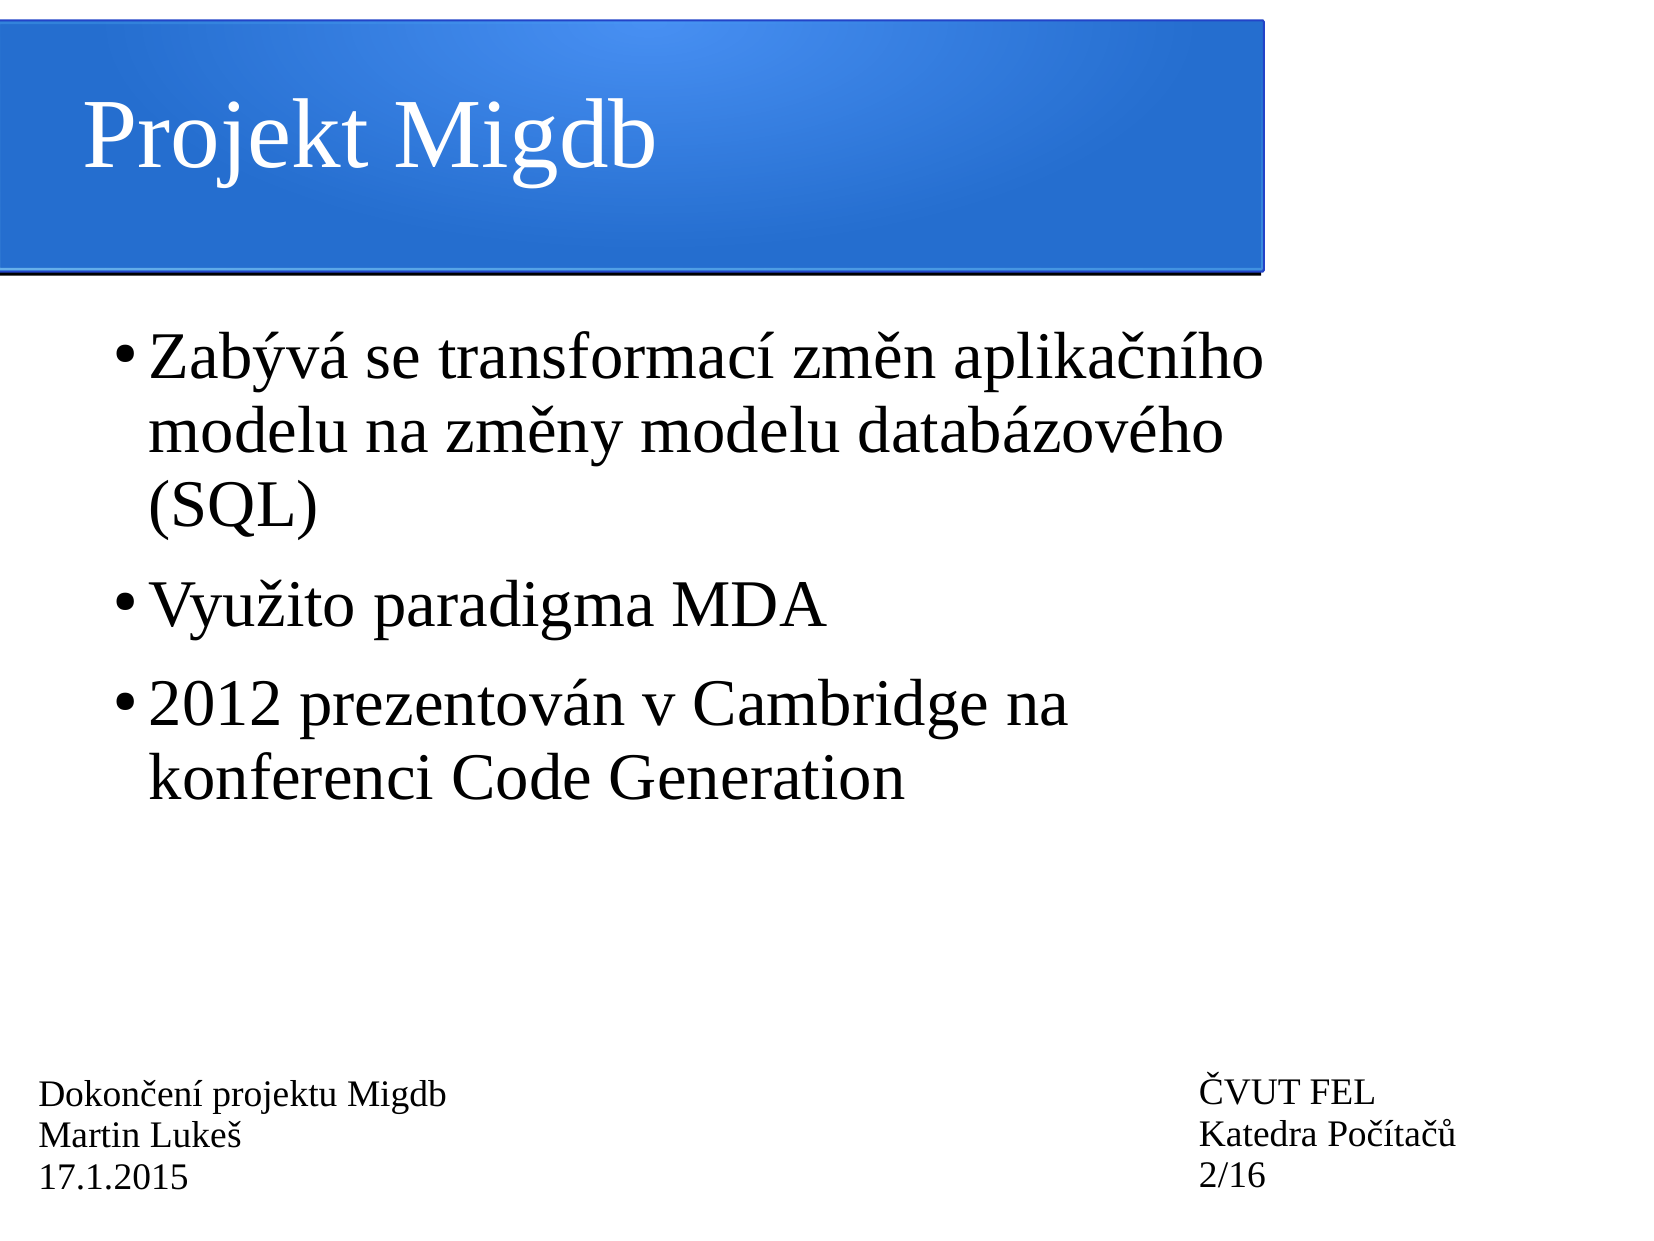

Projekt Migdb
# Zabývá se transformací změn aplikačního modelu na změny modelu databázového (SQL)
Využito paradigma MDA
2012 prezentován v Cambridge na konferenci Code Generation
ČVUT FEL
Katedra Počítačů
Dokončení projektu Migdb
Martin Lukeš
17.1.2015
ČVUT FEL
Katedra počítačů
ČVUT FEL
Katedra počítačů
ČVUT FEL
Katedra počítačů